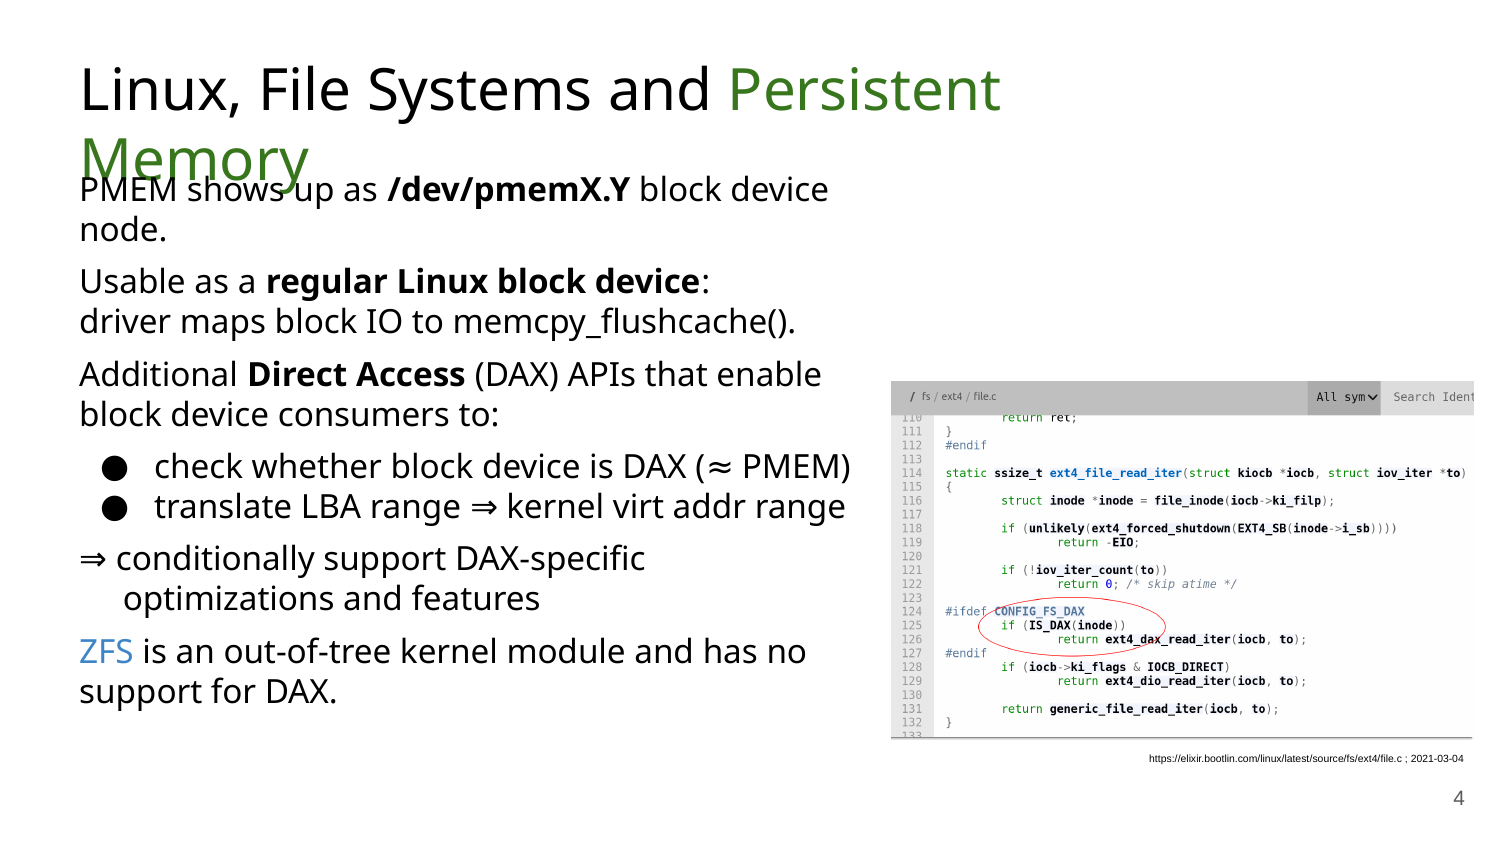

# Linux, File Systems and Persistent Memory
PMEM shows up as /dev/pmemX.Y block device node.
Usable as a regular Linux block device:
driver maps block IO to memcpy_flushcache().
Additional Direct Access (DAX) APIs that enable
block device consumers to:
check whether block device is DAX (≈ PMEM)
translate LBA range ⇒ kernel virt addr range
⇒ conditionally support DAX-specific
 optimizations and features
ZFS is an out-of-tree kernel module and has no
support for DAX.
https://elixir.bootlin.com/linux/latest/source/fs/ext4/file.c ; 2021-03-04
4